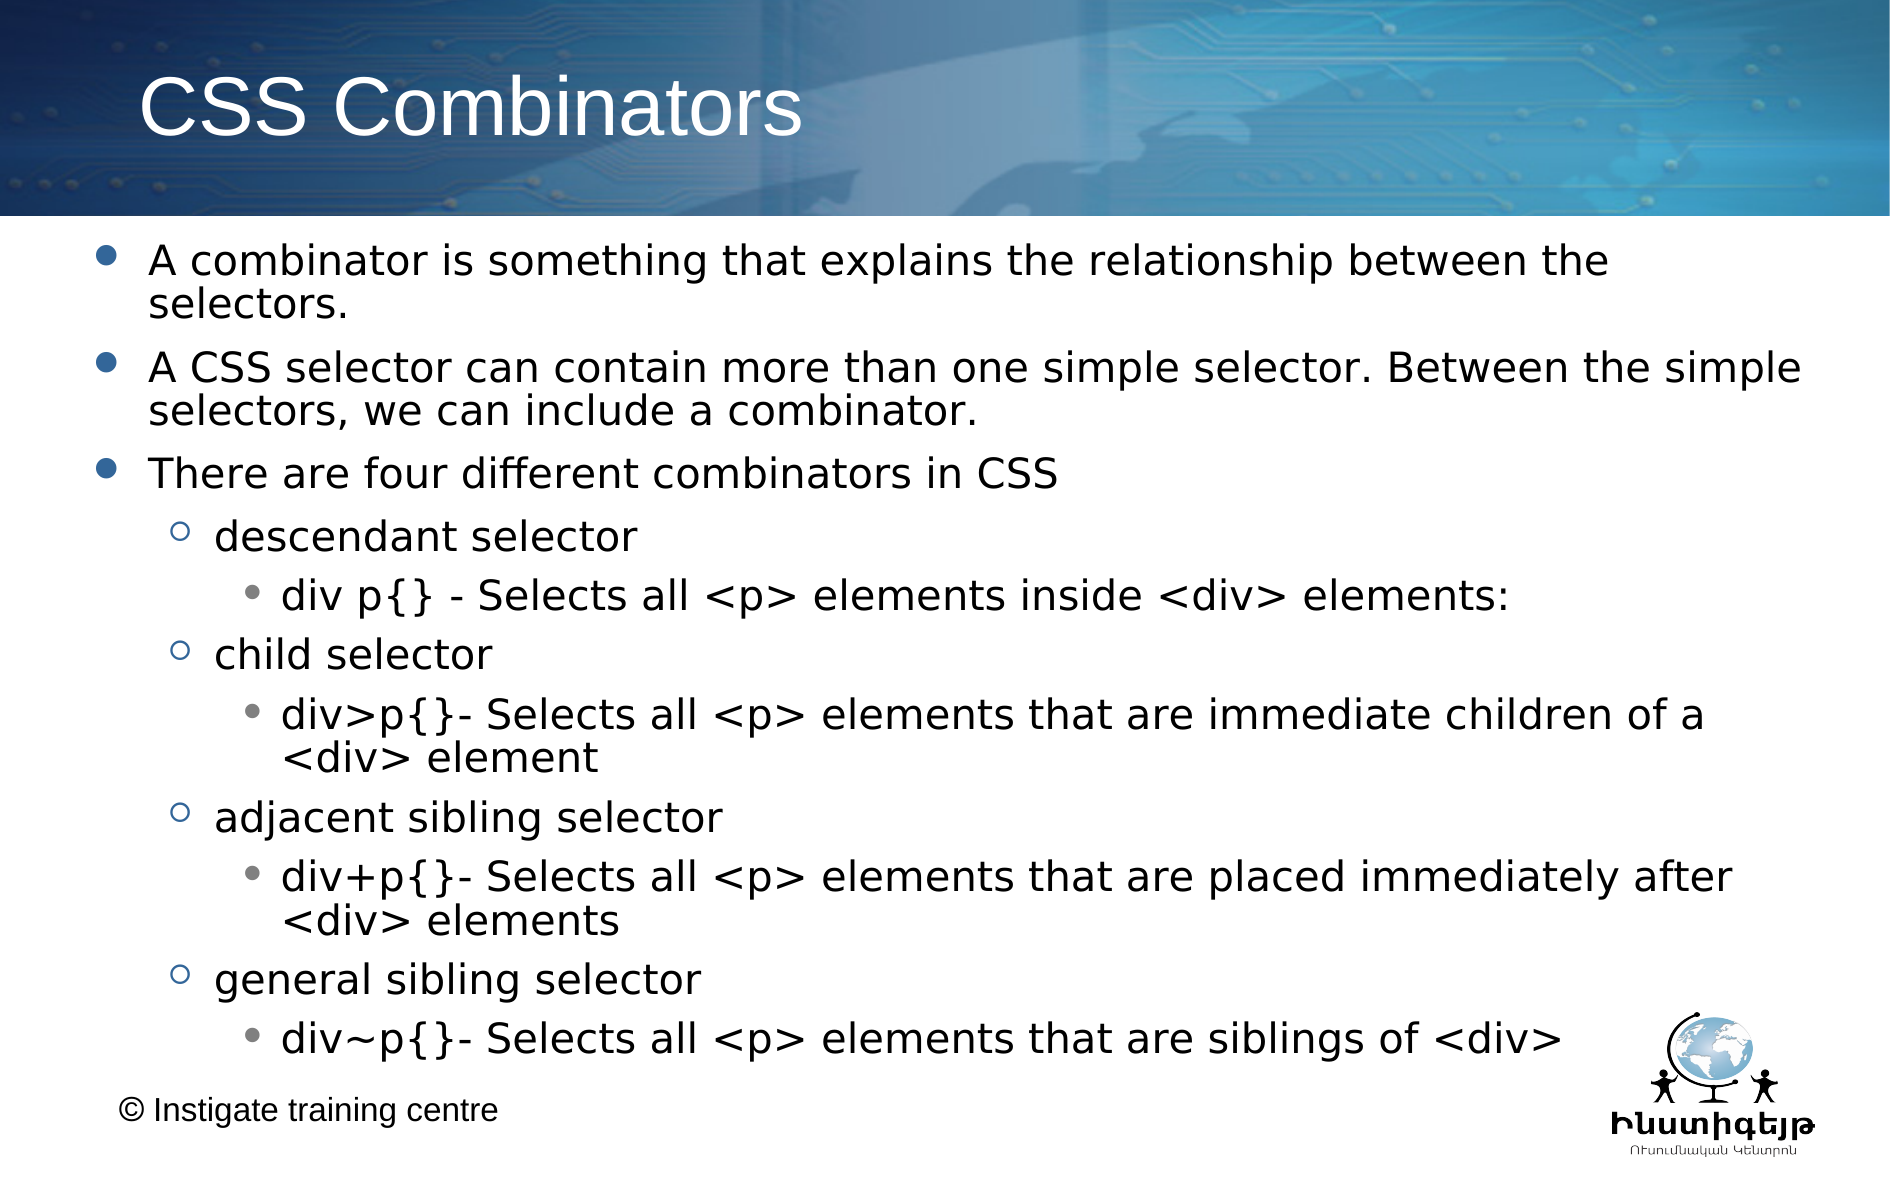

CSS Combinators
# A combinator is something that explains the relationship between the selectors.
A CSS selector can contain more than one simple selector. Between the simple selectors, we can include a combinator.
There are four different combinators in CSS
descendant selector
div p{} - Selects all <p> elements inside <div> elements:
child selector
div>p{}- Selects all <p> elements that are immediate children of a <div> element
adjacent sibling selector
div+p{}- Selects all <p> elements that are placed immediately after <div> elements
general sibling selector
div~p{}- Selects all <p> elements that are siblings of <div>